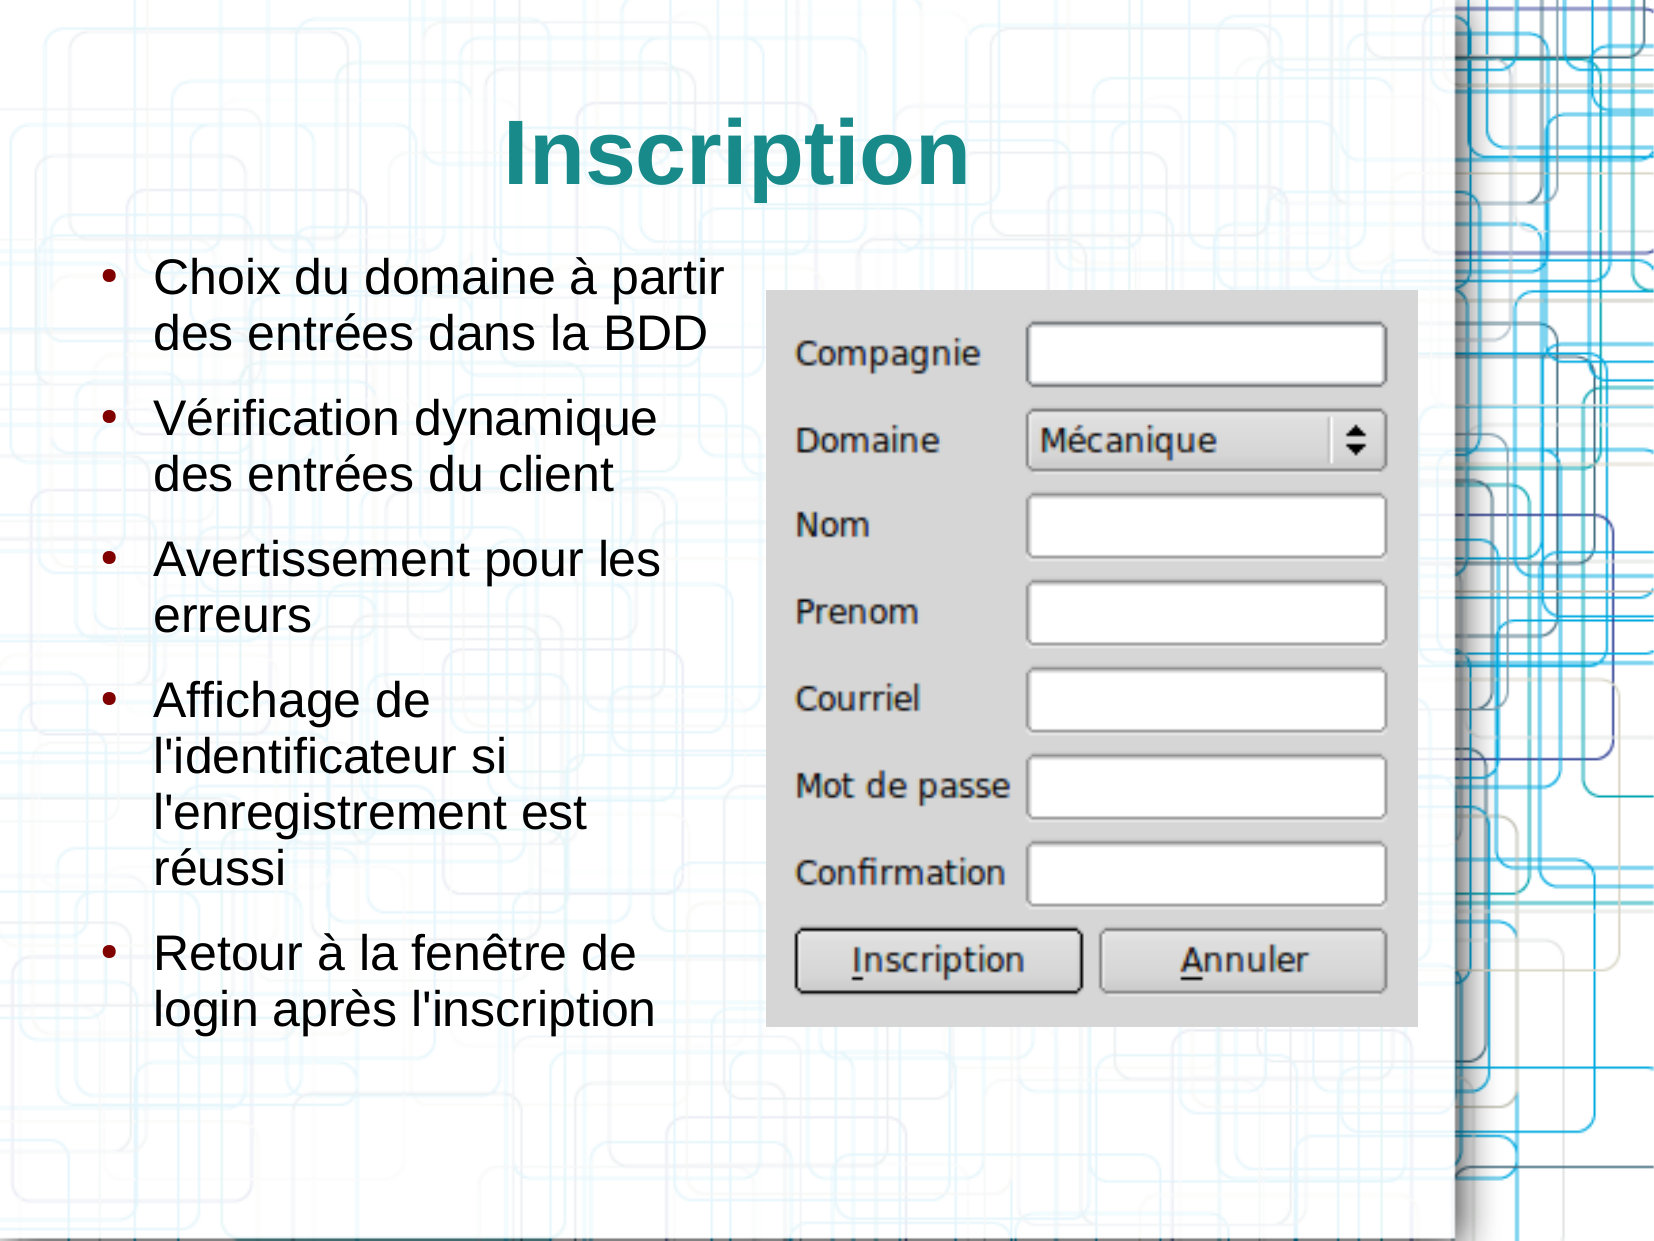

# Inscription
Choix du domaine à partir des entrées dans la BDD
Vérification dynamique des entrées du client
Avertissement pour les erreurs
Affichage de l'identificateur si l'enregistrement est réussi
Retour à la fenêtre de login après l'inscription